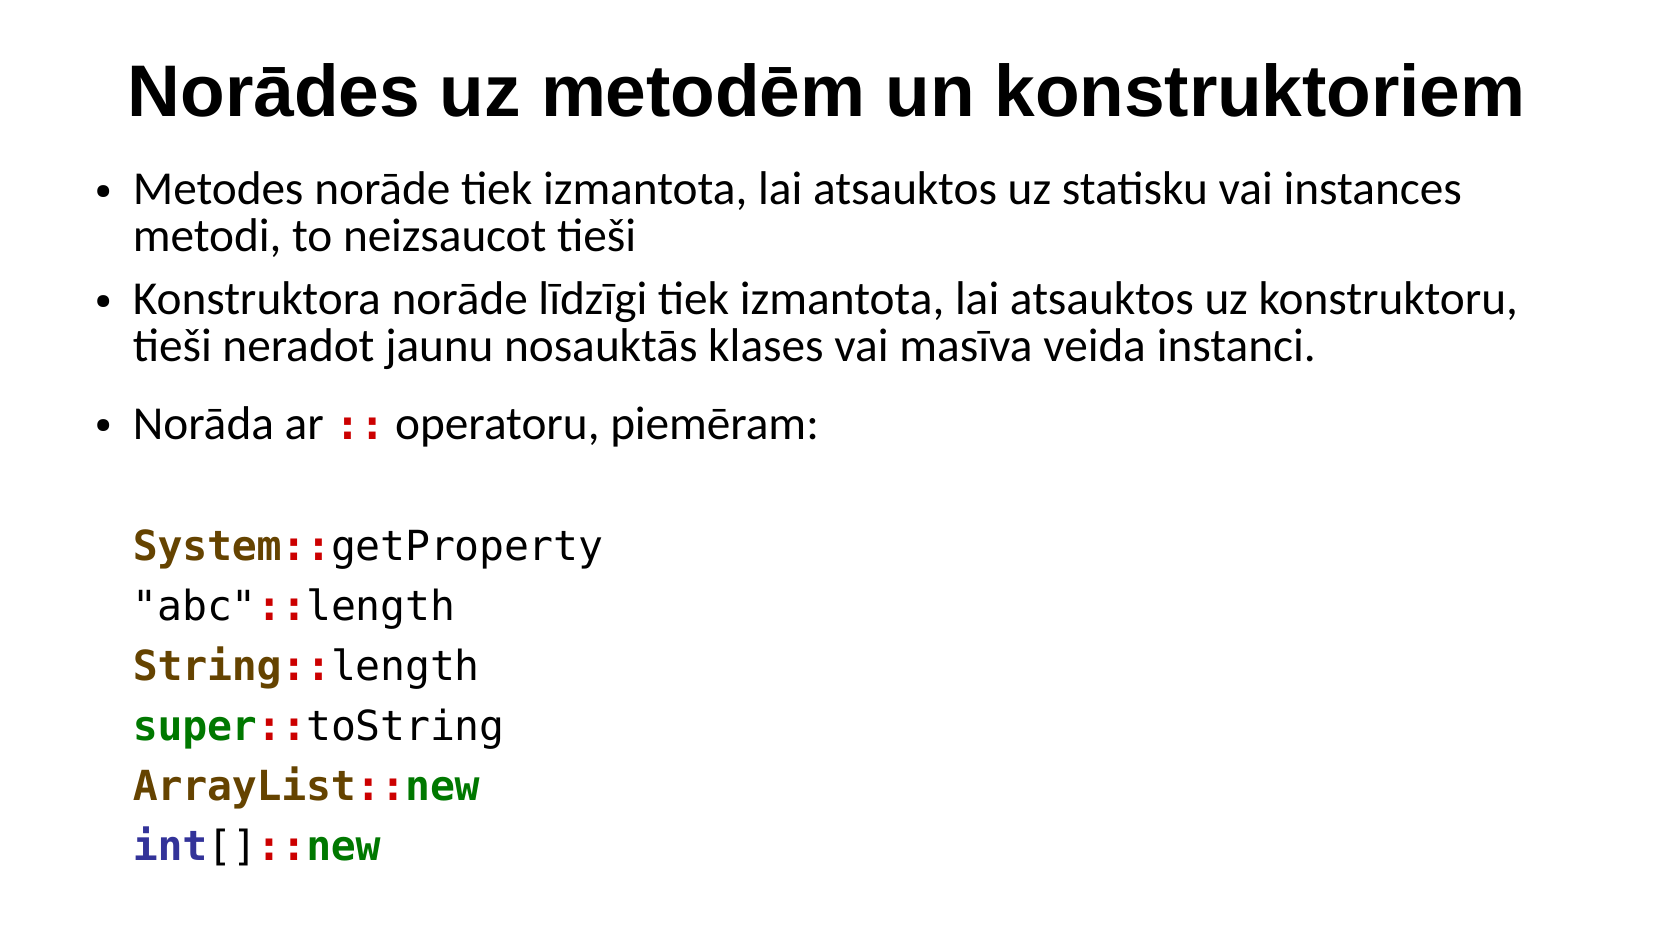

# Norādes uz metodēm un konstruktoriem
Metodes norāde tiek izmantota, lai atsauktos uz statisku vai instances metodi, to neizsaucot tieši
Konstruktora norāde līdzīgi tiek izmantota, lai atsauktos uz konstruktoru, tieši neradot jaunu nosauktās klases vai masīva veida instanci.
Norāda ar :: operatoru, piemēram:
System::getProperty
"abc"::length
String::length
super::toString
ArrayList::new
int[]::new